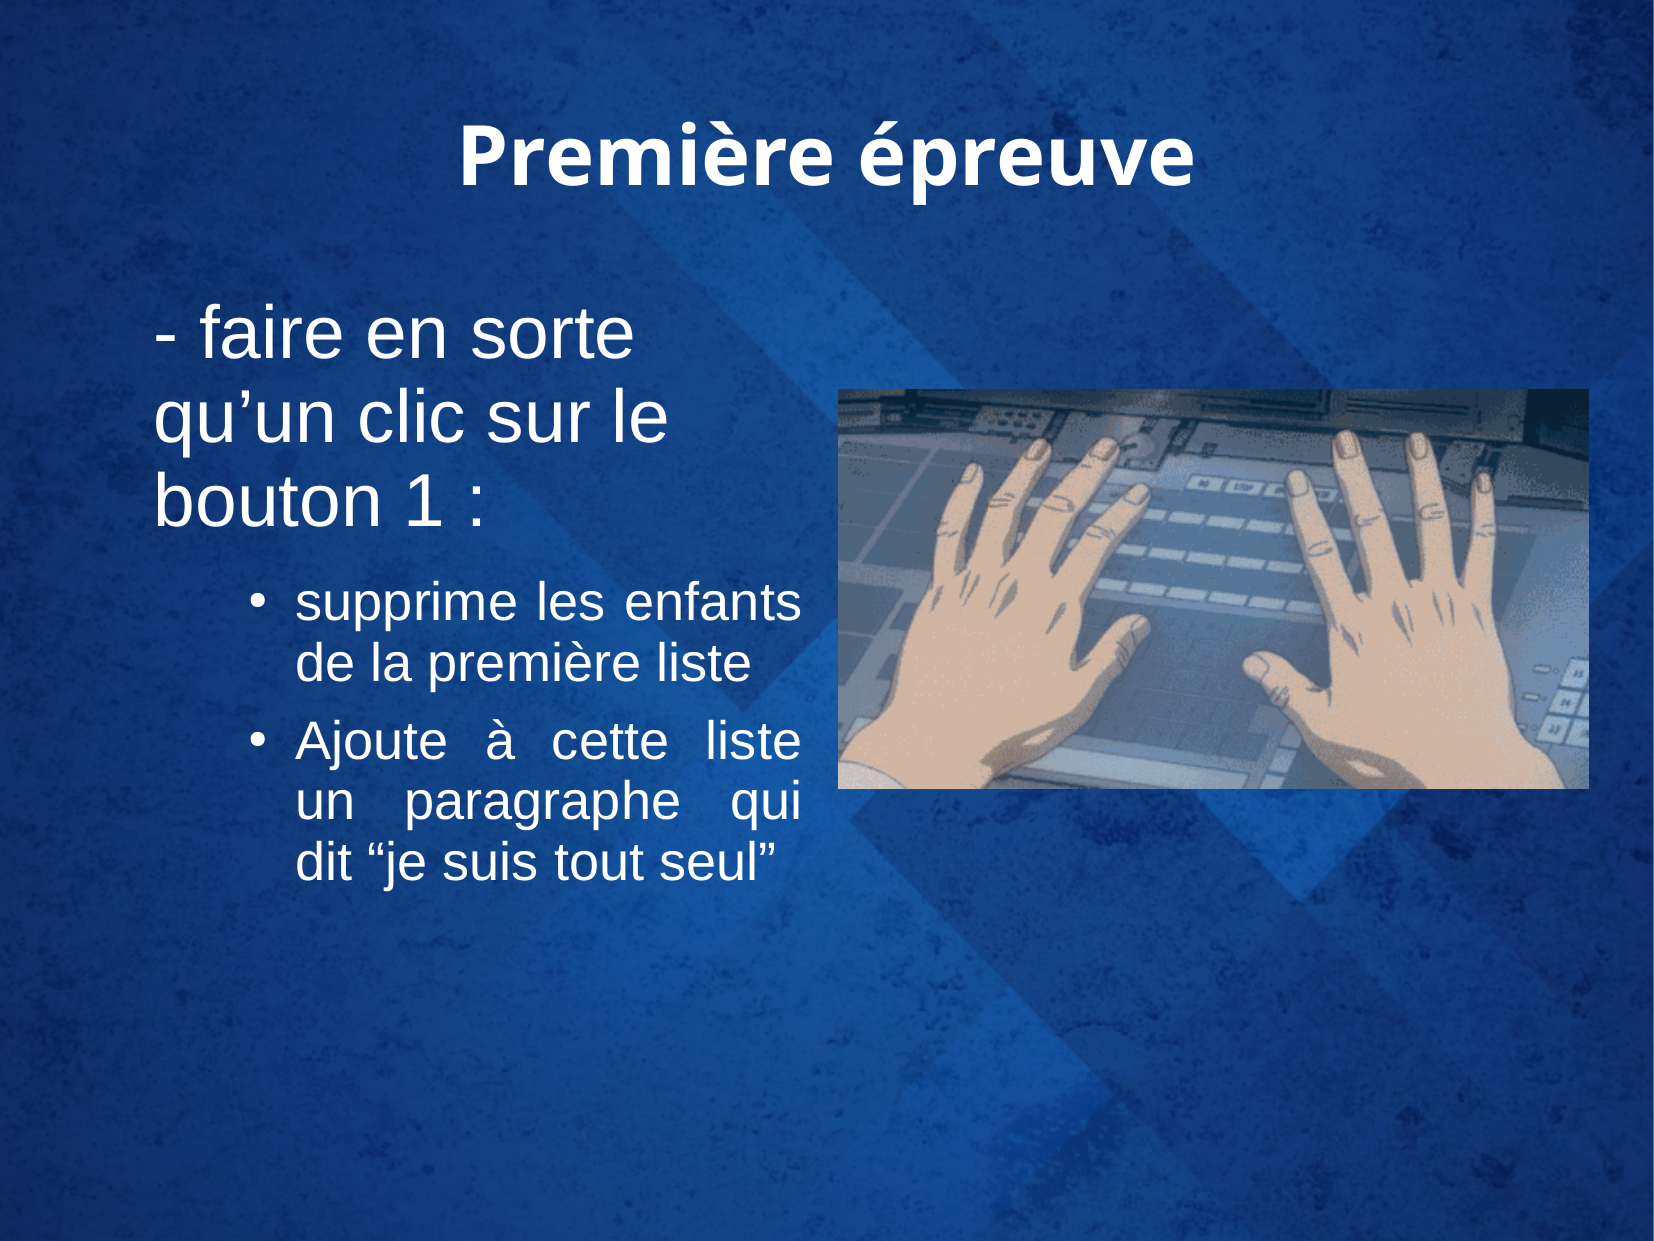

Première épreuve
# - faire en sorte qu’un clic sur le bouton 1 :
supprime les enfants de la première liste
Ajoute à cette liste un paragraphe qui dit “je suis tout seul”